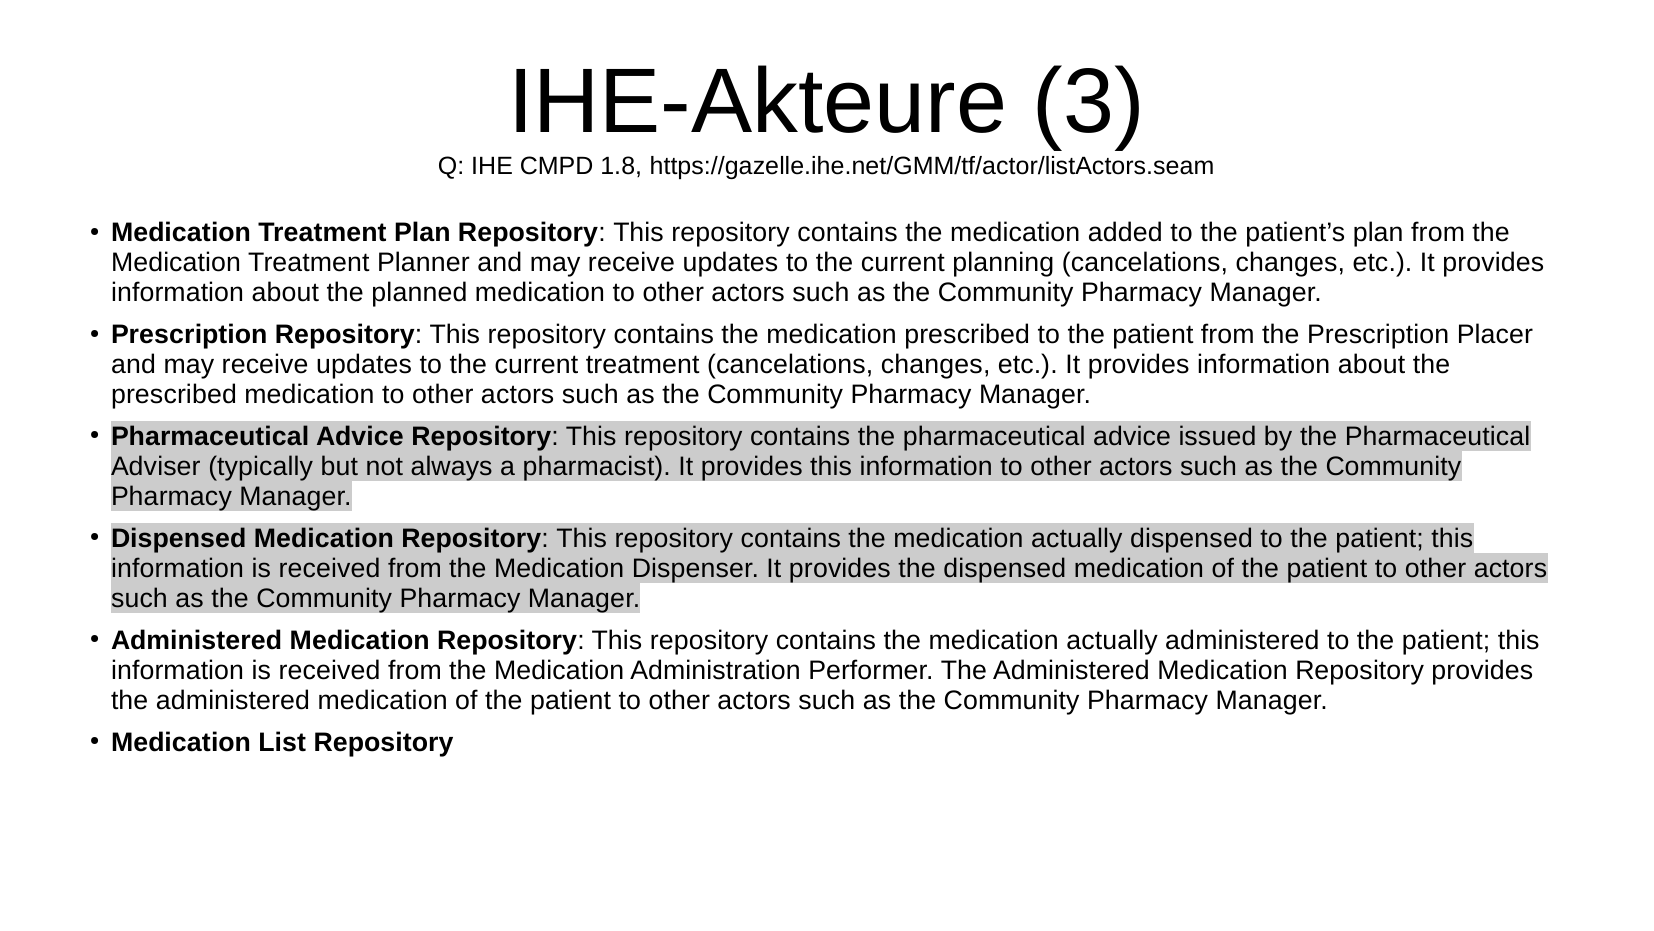

# IHE-Akteure (3) Q: IHE CMPD 1.8, https://gazelle.ihe.net/GMM/tf/actor/listActors.seam
Medication Treatment Plan Repository: This repository contains the medication added to the patient’s plan from the Medication Treatment Planner and may receive updates to the current planning (cancelations, changes, etc.). It provides information about the planned medication to other actors such as the Community Pharmacy Manager.
Prescription Repository: This repository contains the medication prescribed to the patient from the Prescription Placer and may receive updates to the current treatment (cancelations, changes, etc.). It provides information about the prescribed medication to other actors such as the Community Pharmacy Manager.
Pharmaceutical Advice Repository: This repository contains the pharmaceutical advice issued by the Pharmaceutical Adviser (typically but not always a pharmacist). It provides this information to other actors such as the Community Pharmacy Manager.
Dispensed Medication Repository: This repository contains the medication actually dispensed to the patient; this information is received from the Medication Dispenser. It provides the dispensed medication of the patient to other actors such as the Community Pharmacy Manager.
Administered Medication Repository: This repository contains the medication actually administered to the patient; this information is received from the Medication Administration Performer. The Administered Medication Repository provides the administered medication of the patient to other actors such as the Community Pharmacy Manager.
Medication List Repository